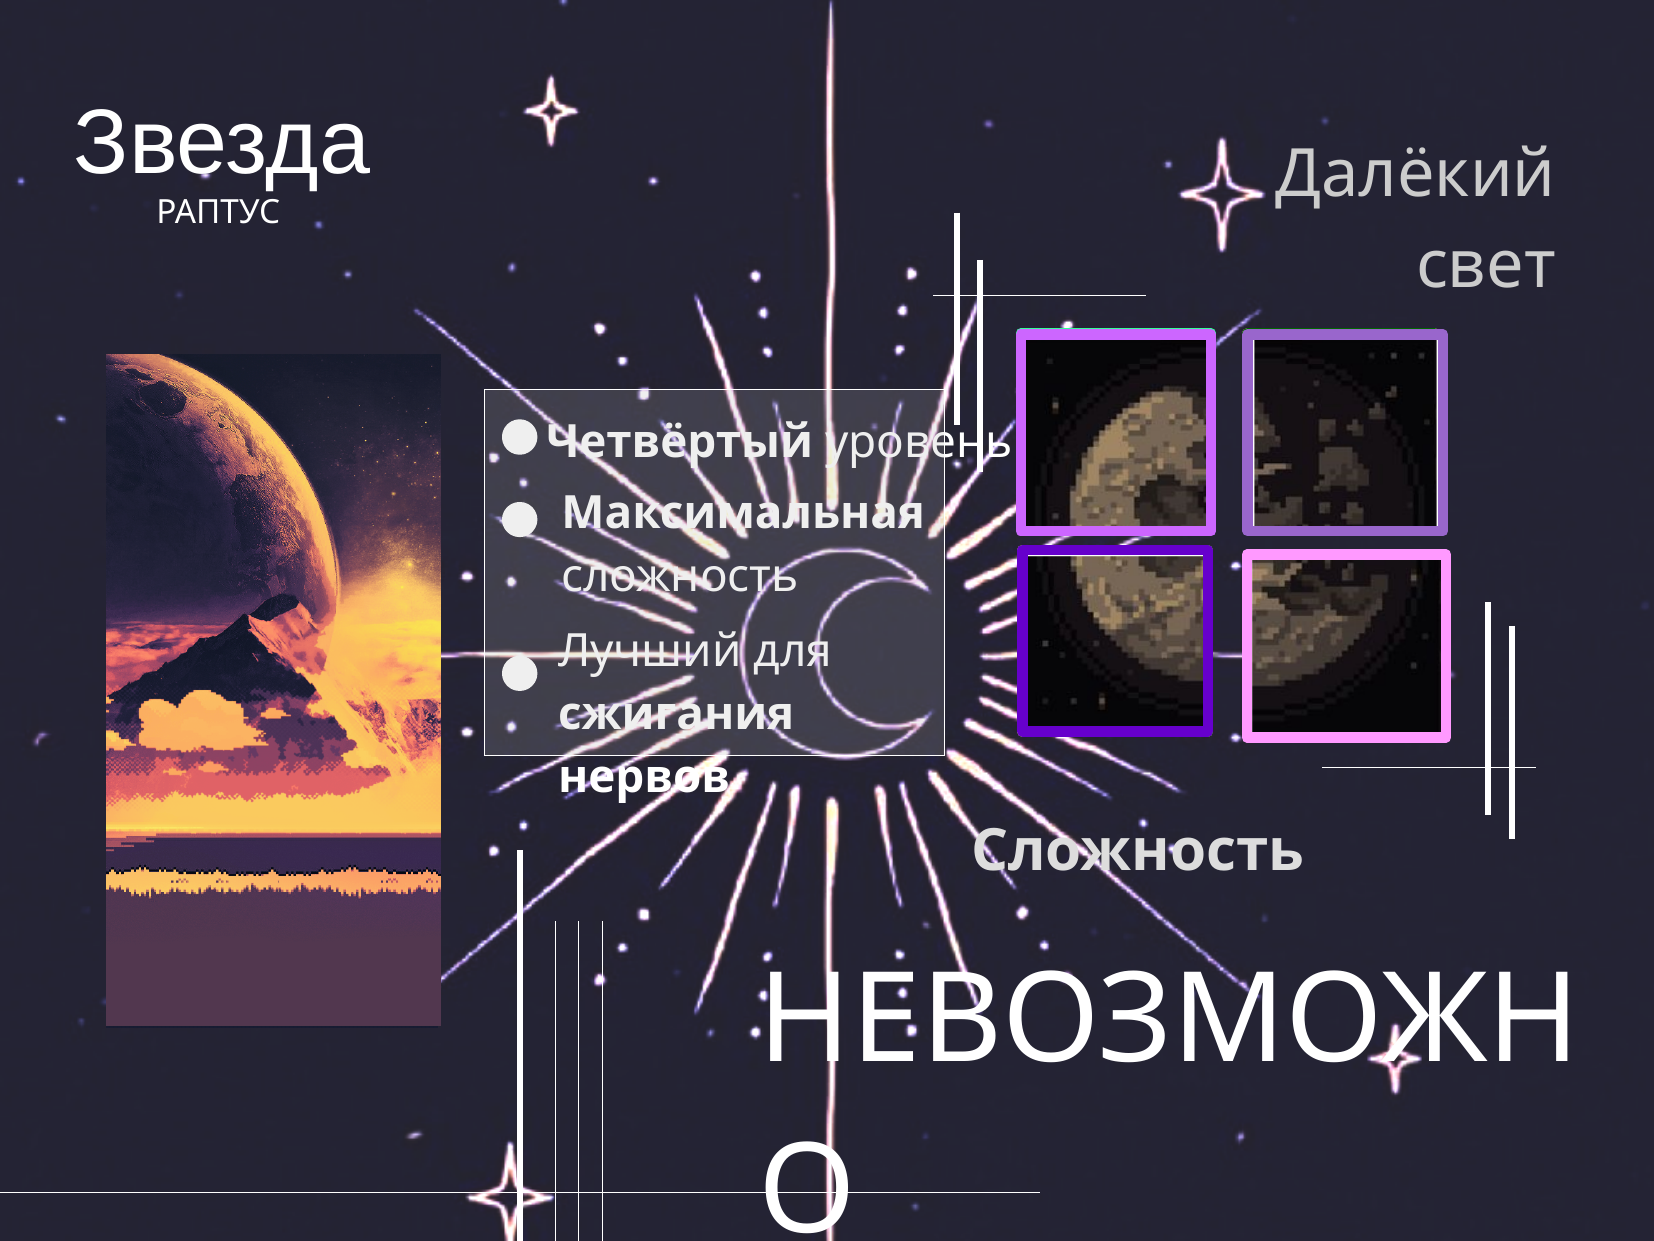

Звезда
Далёкий свет
РАПТУС
Четвёртый уровень
Максимальная сложность
Лучший для сжигания нервов
Сложность
НЕВОЗМОЖНО